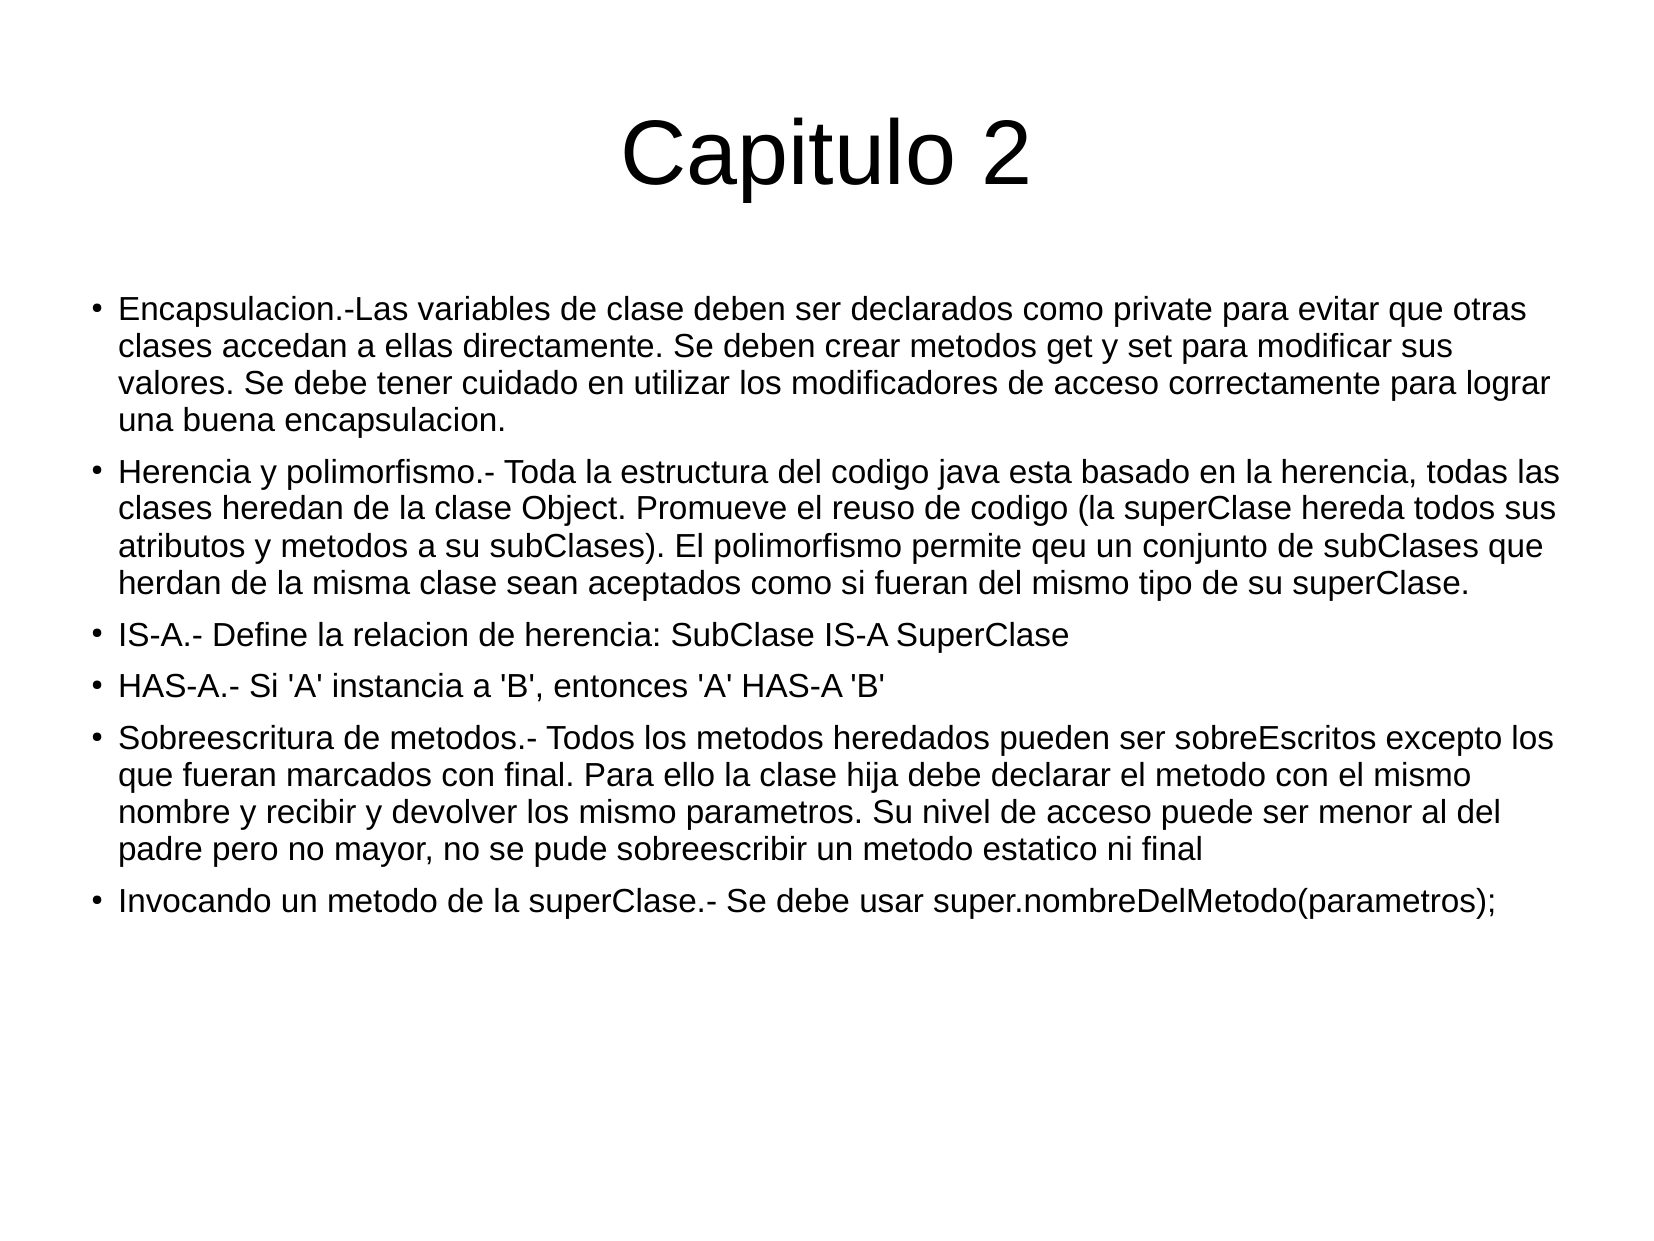

# Capitulo 2
Encapsulacion.-Las variables de clase deben ser declarados como private para evitar que otras clases accedan a ellas directamente. Se deben crear metodos get y set para modificar sus valores. Se debe tener cuidado en utilizar los modificadores de acceso correctamente para lograr una buena encapsulacion.
Herencia y polimorfismo.- Toda la estructura del codigo java esta basado en la herencia, todas las clases heredan de la clase Object. Promueve el reuso de codigo (la superClase hereda todos sus atributos y metodos a su subClases). El polimorfismo permite qeu un conjunto de subClases que herdan de la misma clase sean aceptados como si fueran del mismo tipo de su superClase.
IS-A.- Define la relacion de herencia: SubClase IS-A SuperClase
HAS-A.- Si 'A' instancia a 'B', entonces 'A' HAS-A 'B'
Sobreescritura de metodos.- Todos los metodos heredados pueden ser sobreEscritos excepto los que fueran marcados con final. Para ello la clase hija debe declarar el metodo con el mismo nombre y recibir y devolver los mismo parametros. Su nivel de acceso puede ser menor al del padre pero no mayor, no se pude sobreescribir un metodo estatico ni final
Invocando un metodo de la superClase.- Se debe usar super.nombreDelMetodo(parametros);